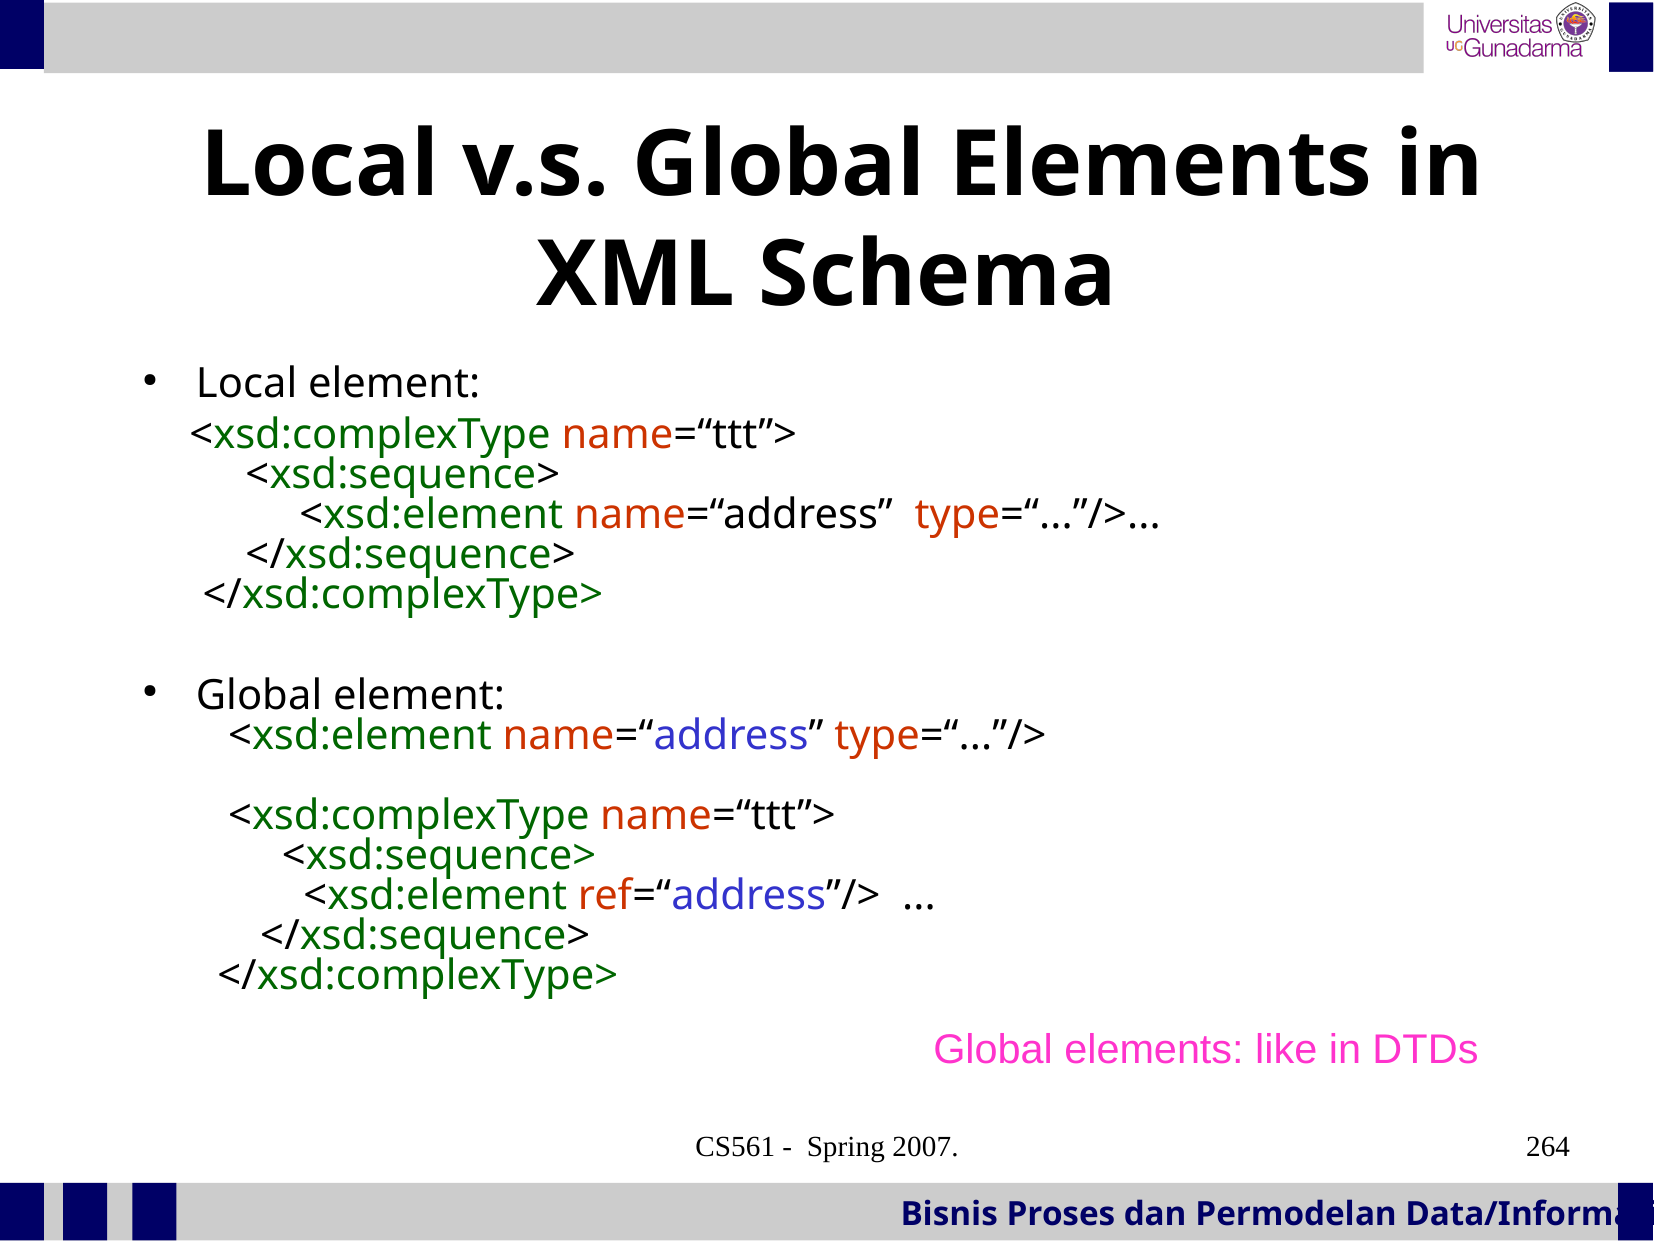

# Local v.s. Global Elements in XML Schema
Local element:
 <xsd:complexType name=“ttt”>
 <xsd:sequence>
 <xsd:element name=“address” type=“...”/>...
 </xsd:sequence>
 </xsd:complexType>
Global element:
 <xsd:element name=“address” type=“...”/>
 <xsd:complexType name=“ttt”>
 <xsd:sequence>
 <xsd:element ref=“address”/> ...
 </xsd:sequence>
 </xsd:complexType>
Global elements: like in DTDs
CS561 - Spring 2007.
264